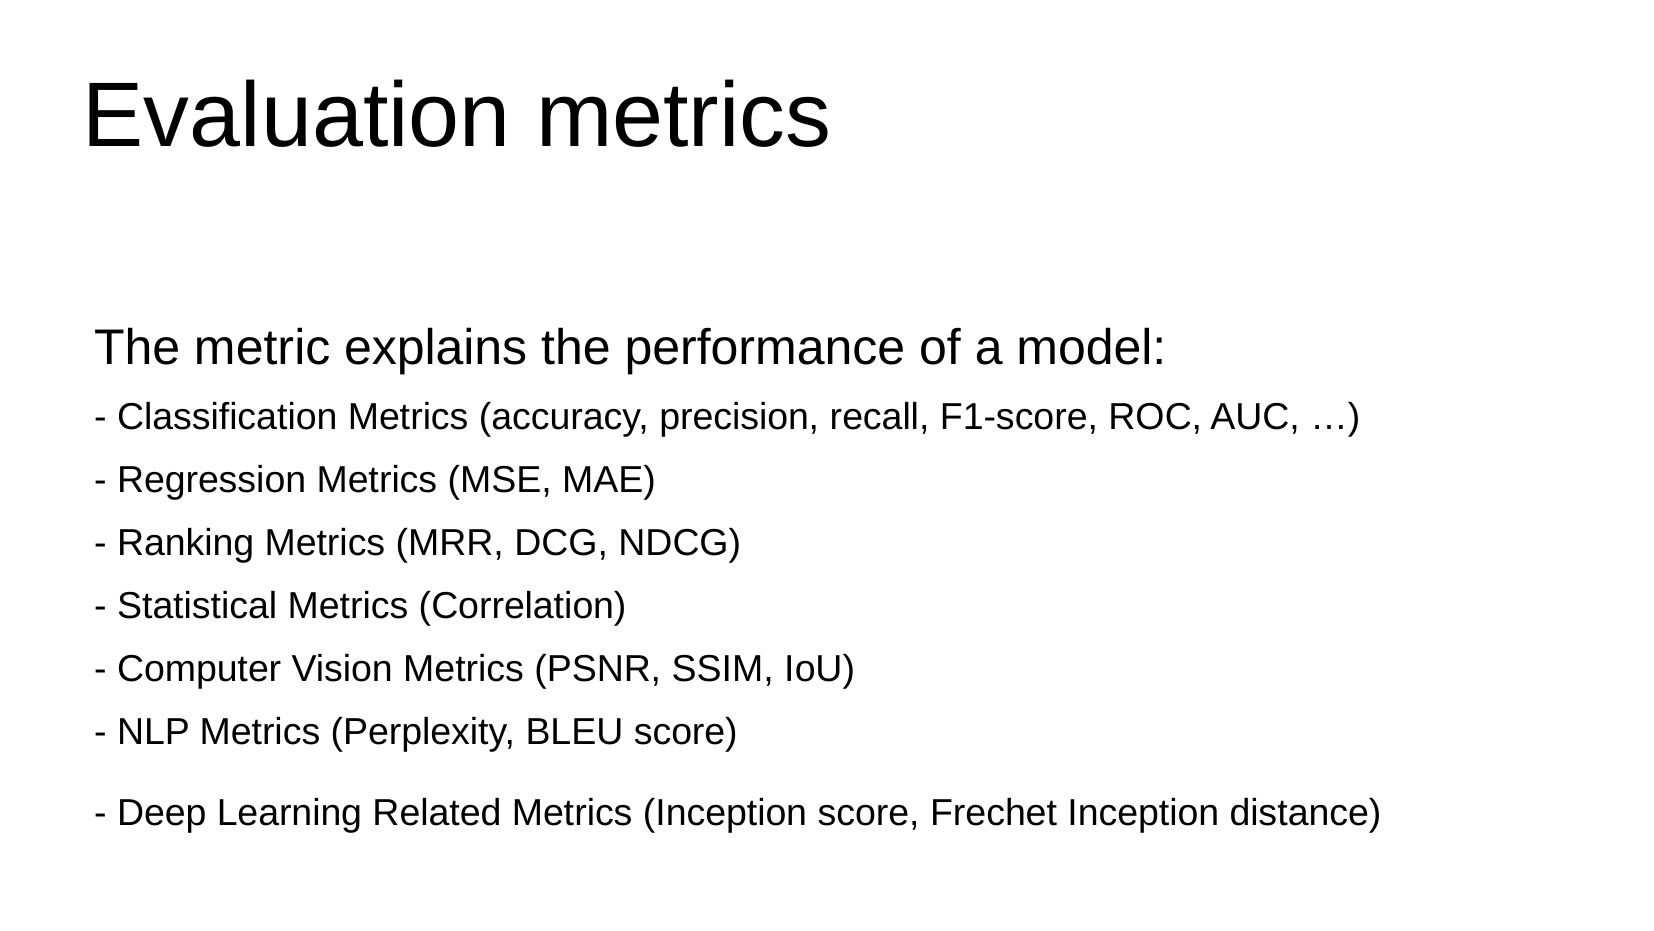

# Evaluation metrics
The metric explains the performance of a model:
- Classification Metrics (accuracy, precision, recall, F1-score, ROC, AUC, …)
- Regression Metrics (MSE, MAE)
- Ranking Metrics (MRR, DCG, NDCG)
- Statistical Metrics (Correlation)
- Computer Vision Metrics (PSNR, SSIM, IoU)
- NLP Metrics (Perplexity, BLEU score)
- Deep Learning Related Metrics (Inception score, Frechet Inception distance)